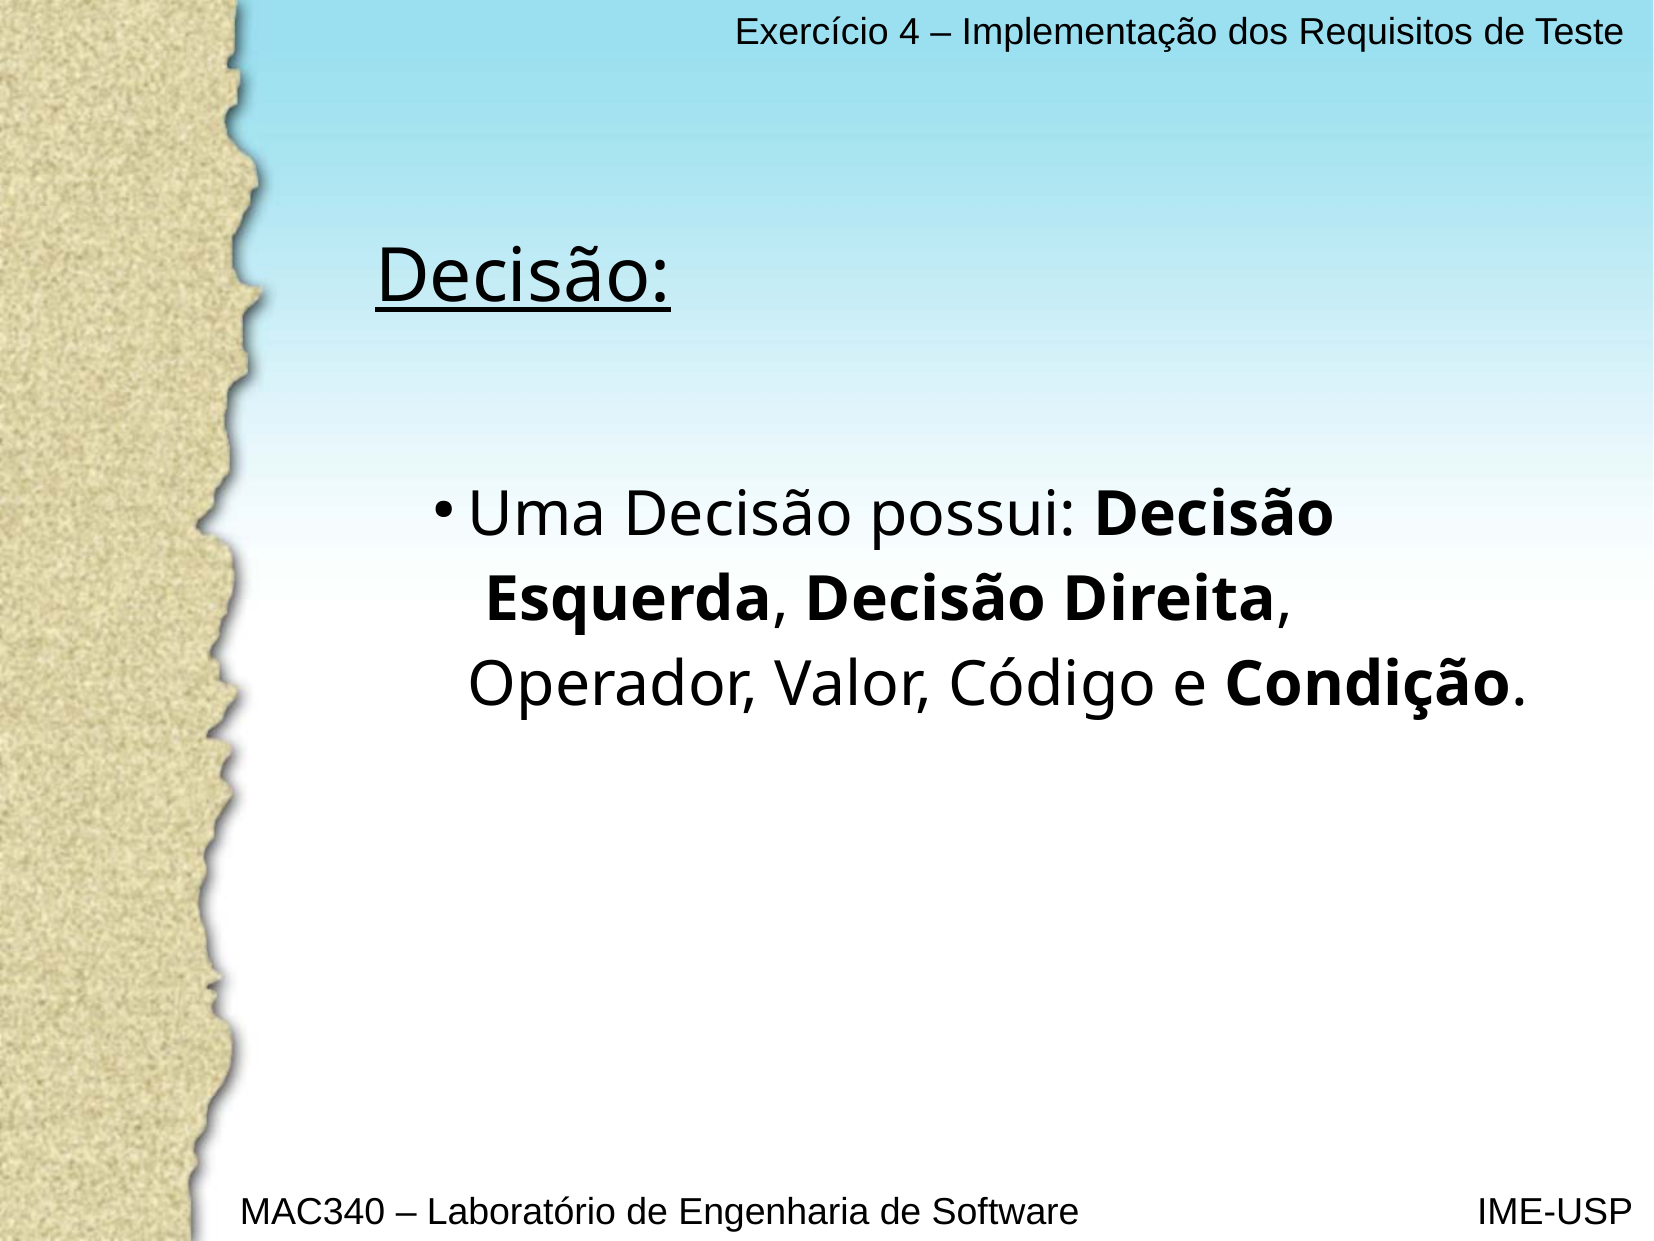

Exercício 4 – Implementação dos Requisitos de Teste
Decisão:
Uma Decisão possui: Decisão
 Esquerda, Decisão Direita,
Operador, Valor, Código e Condição.
			MAC340 – Laboratório de Engenharia de Software IME-USP